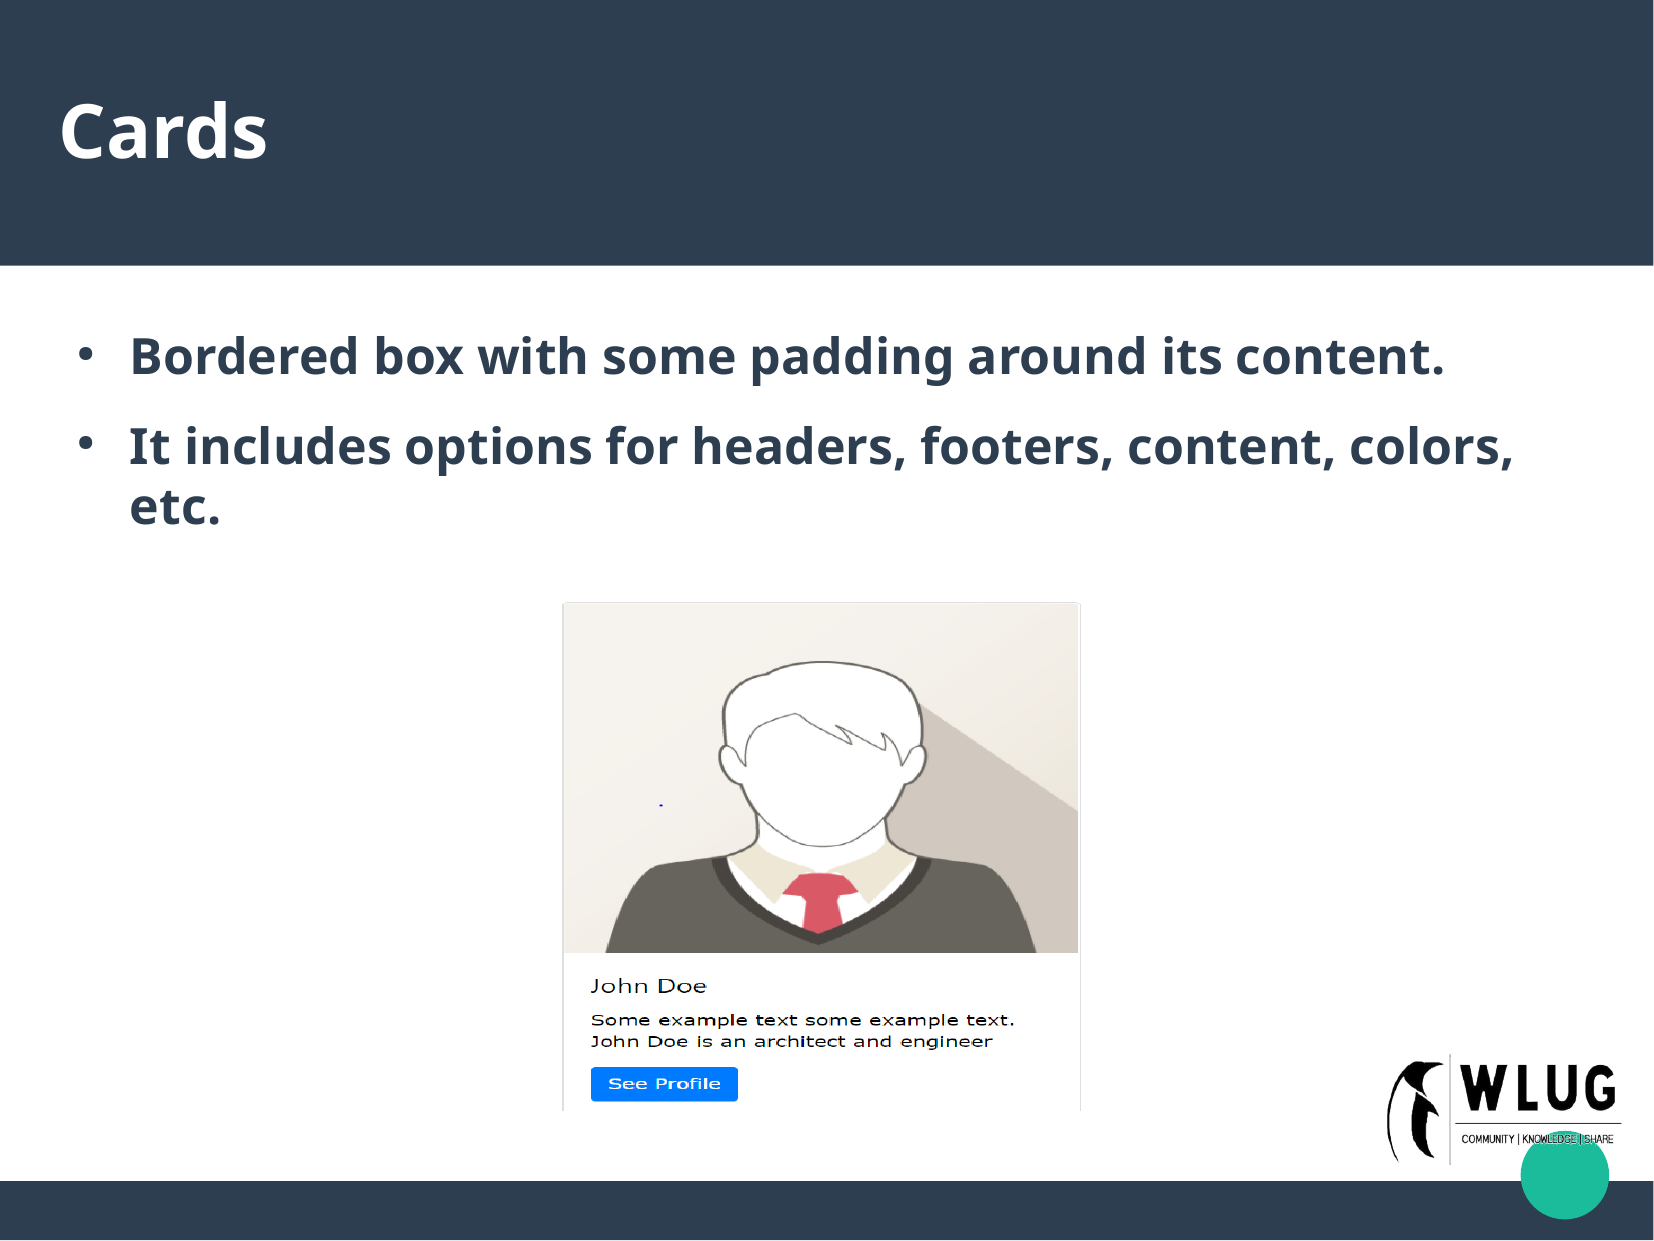

# Cards
Bordered box with some padding around its content.
It includes options for headers, footers, content, colors, etc.